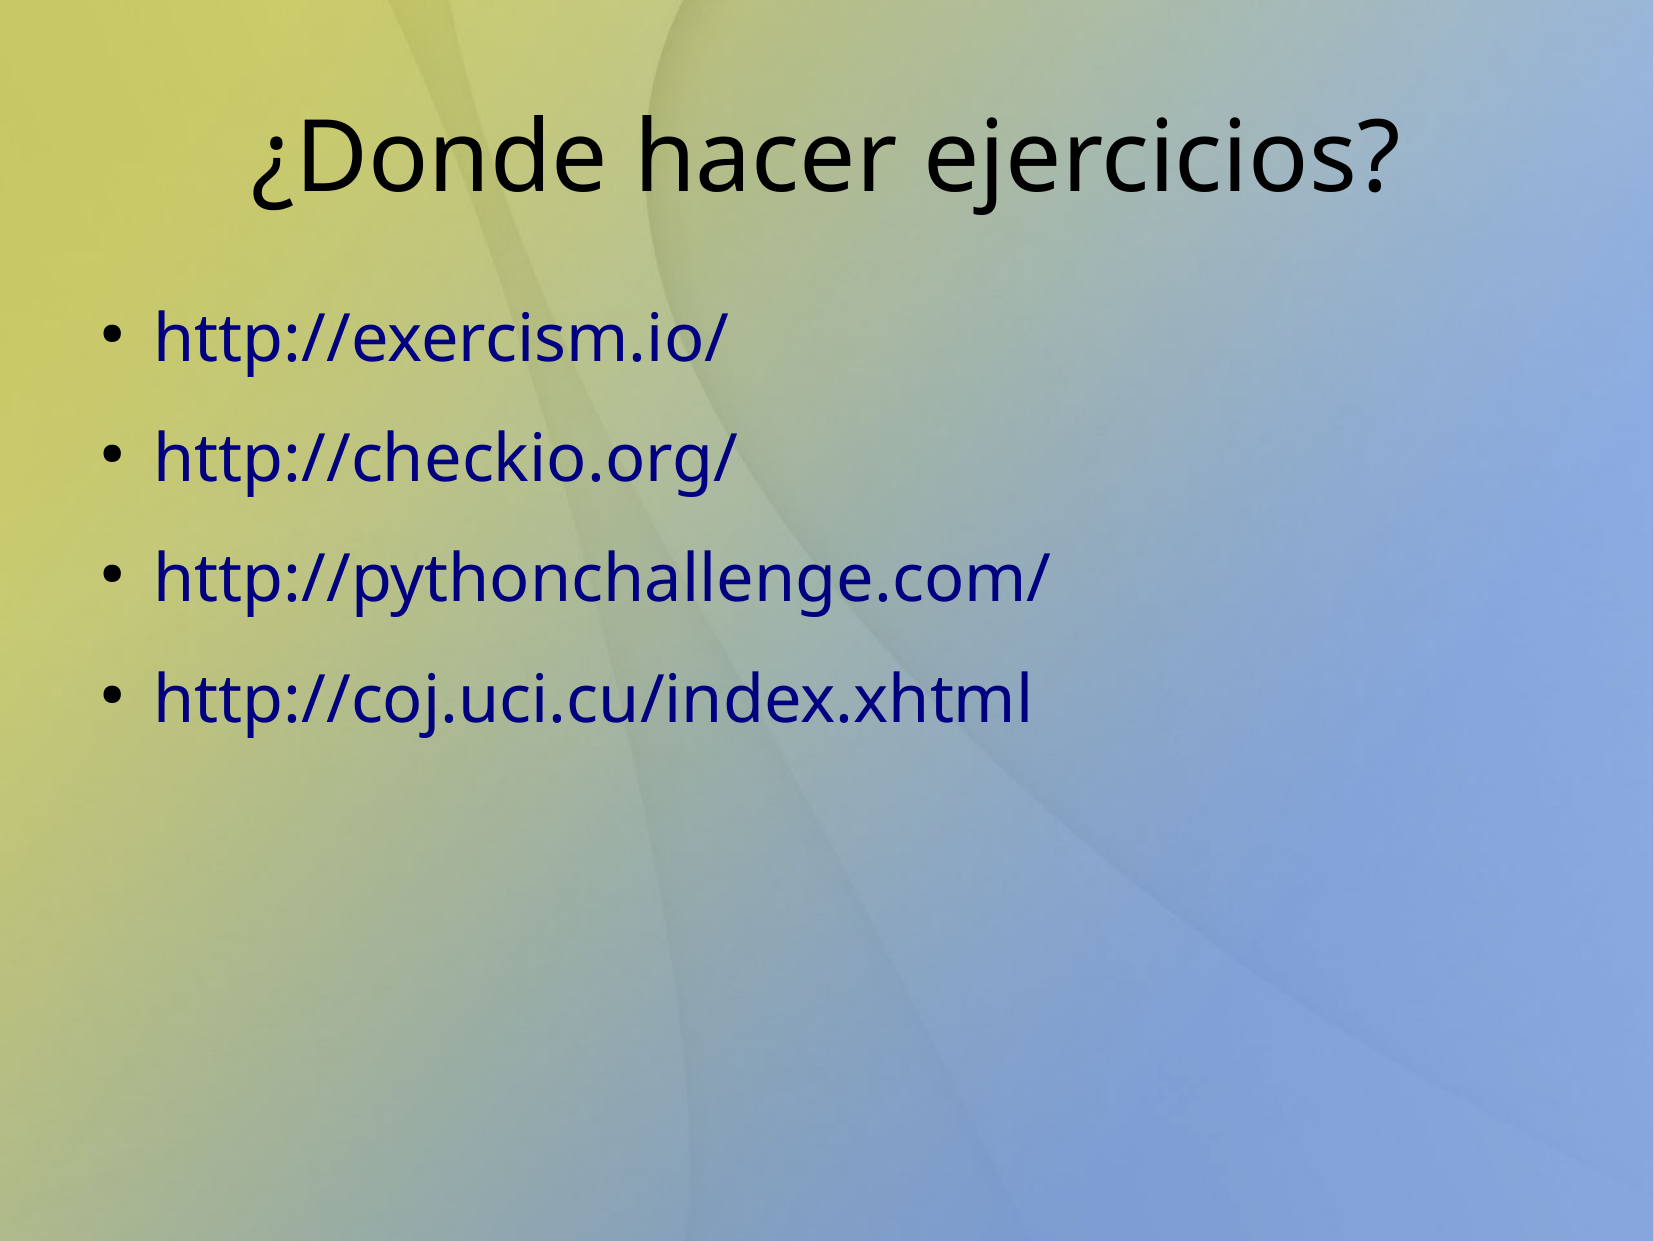

# ¿Donde hacer ejercicios?
http://exercism.io/
http://checkio.org/
http://pythonchallenge.com/
http://coj.uci.cu/index.xhtml